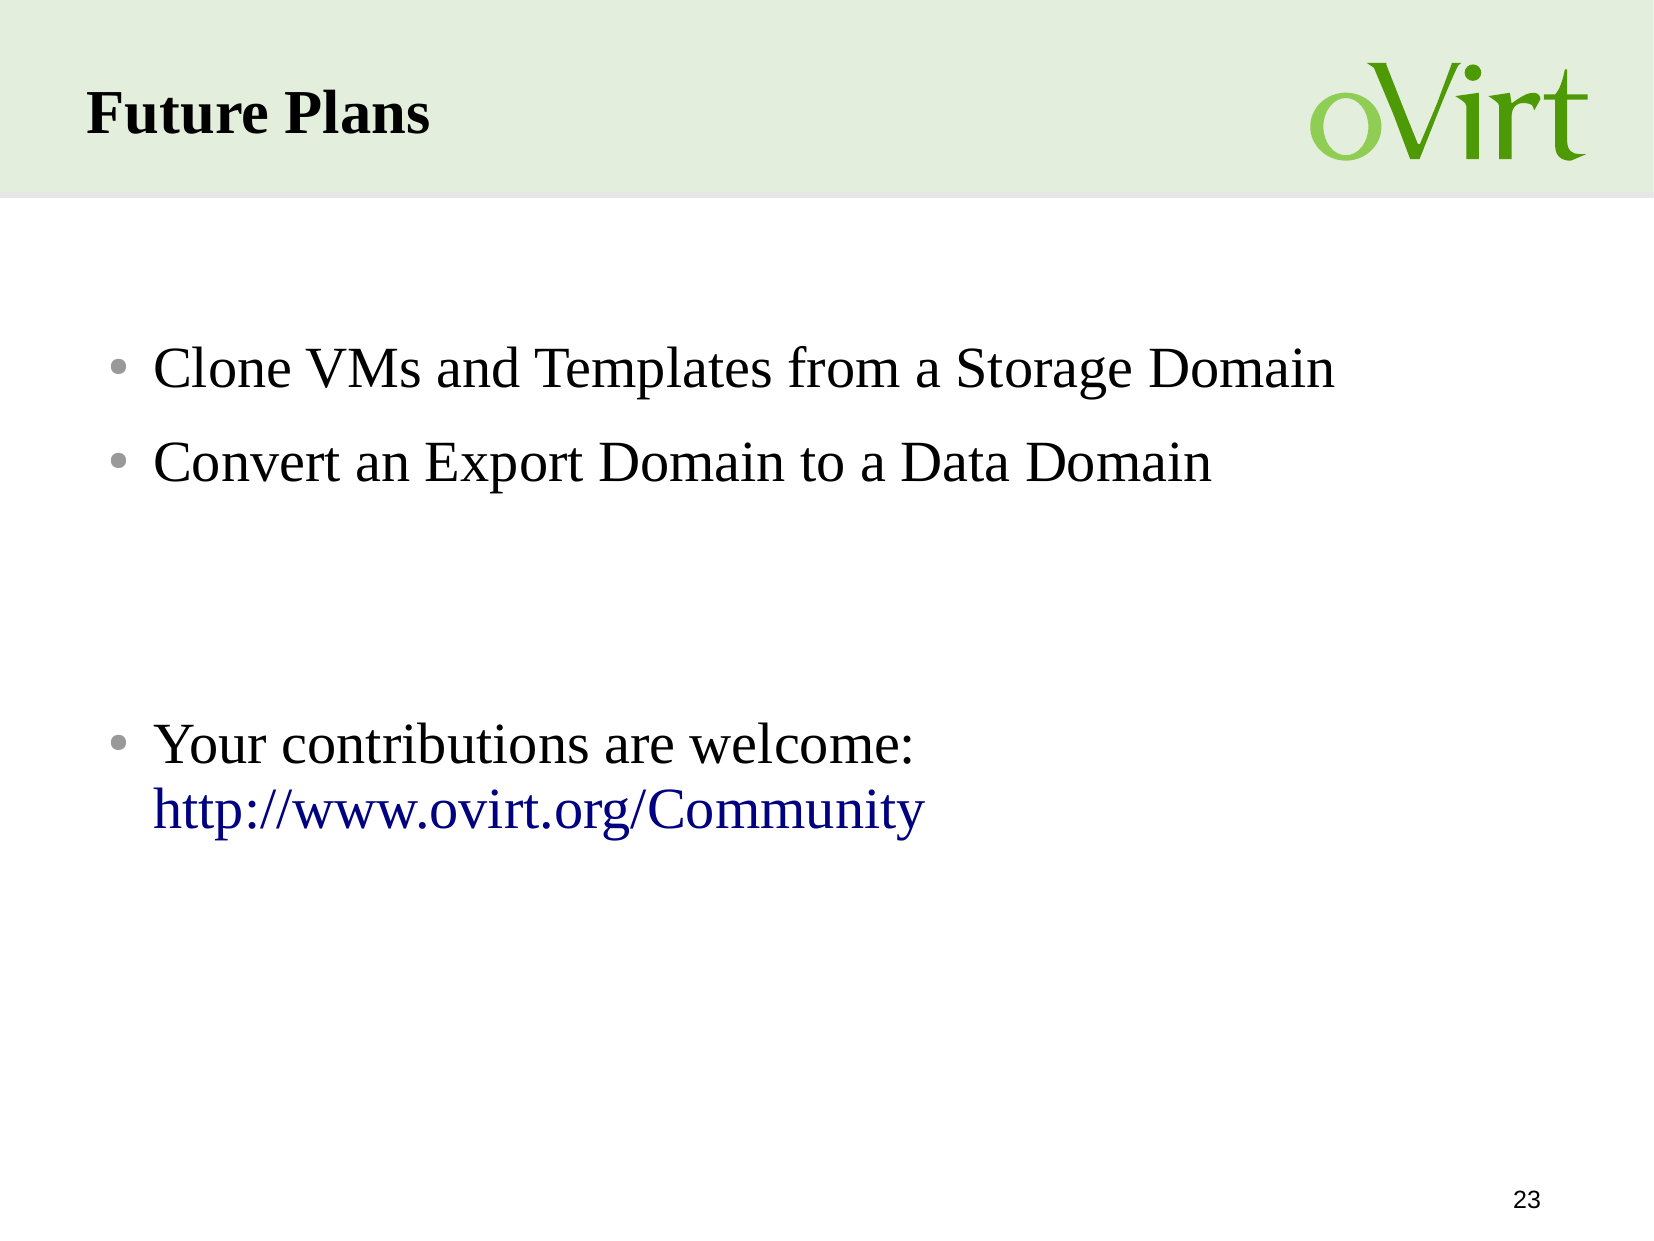

# Future Plans
Clone VMs and Templates from a Storage Domain
Convert an Export Domain to a Data Domain
Your contributions are welcome: http://www.ovirt.org/Community